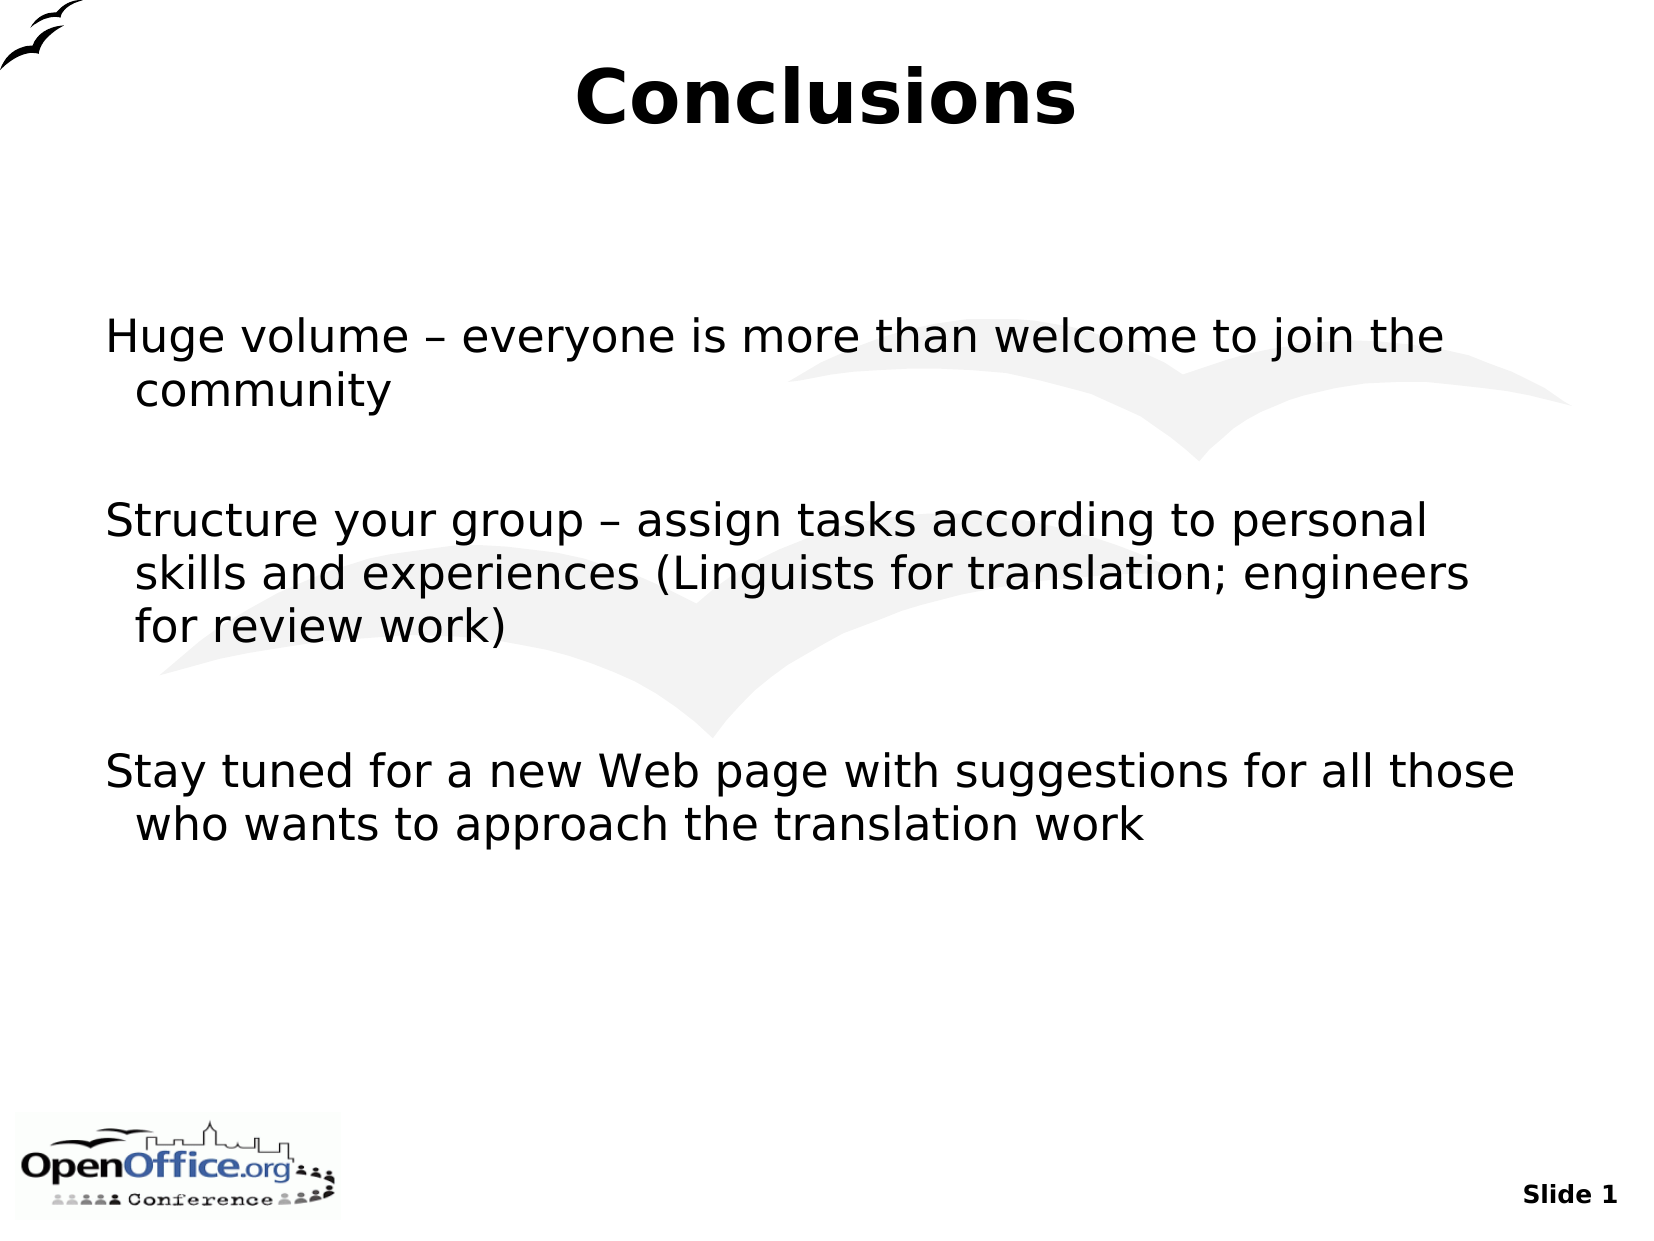

# Conclusions
Huge volume – everyone is more than welcome to join the community
Structure your group – assign tasks according to personal skills and experiences (Linguists for translation; engineers for review work)
Stay tuned for a new Web page with suggestions for all those who wants to approach the translation work